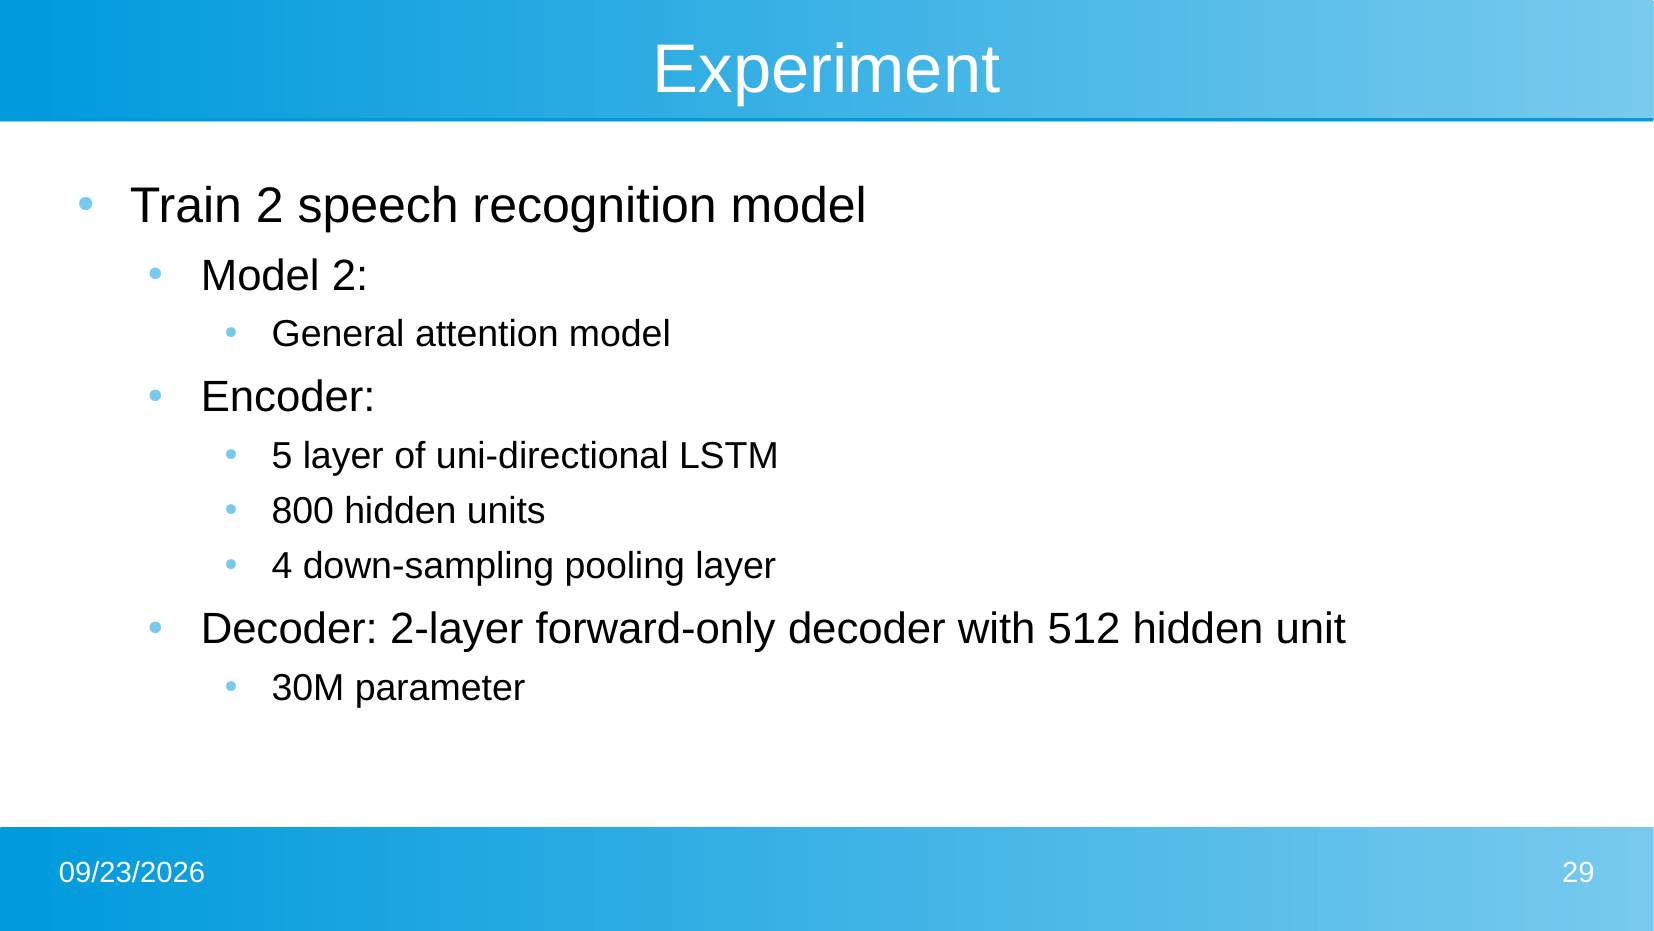

# Experiment
Train 2 speech recognition model
Model 2:
General attention model
Encoder:
5 layer of uni-directional LSTM
800 hidden units
4 down-sampling pooling layer
Decoder: 2-layer forward-only decoder with 512 hidden unit
30M parameter
29